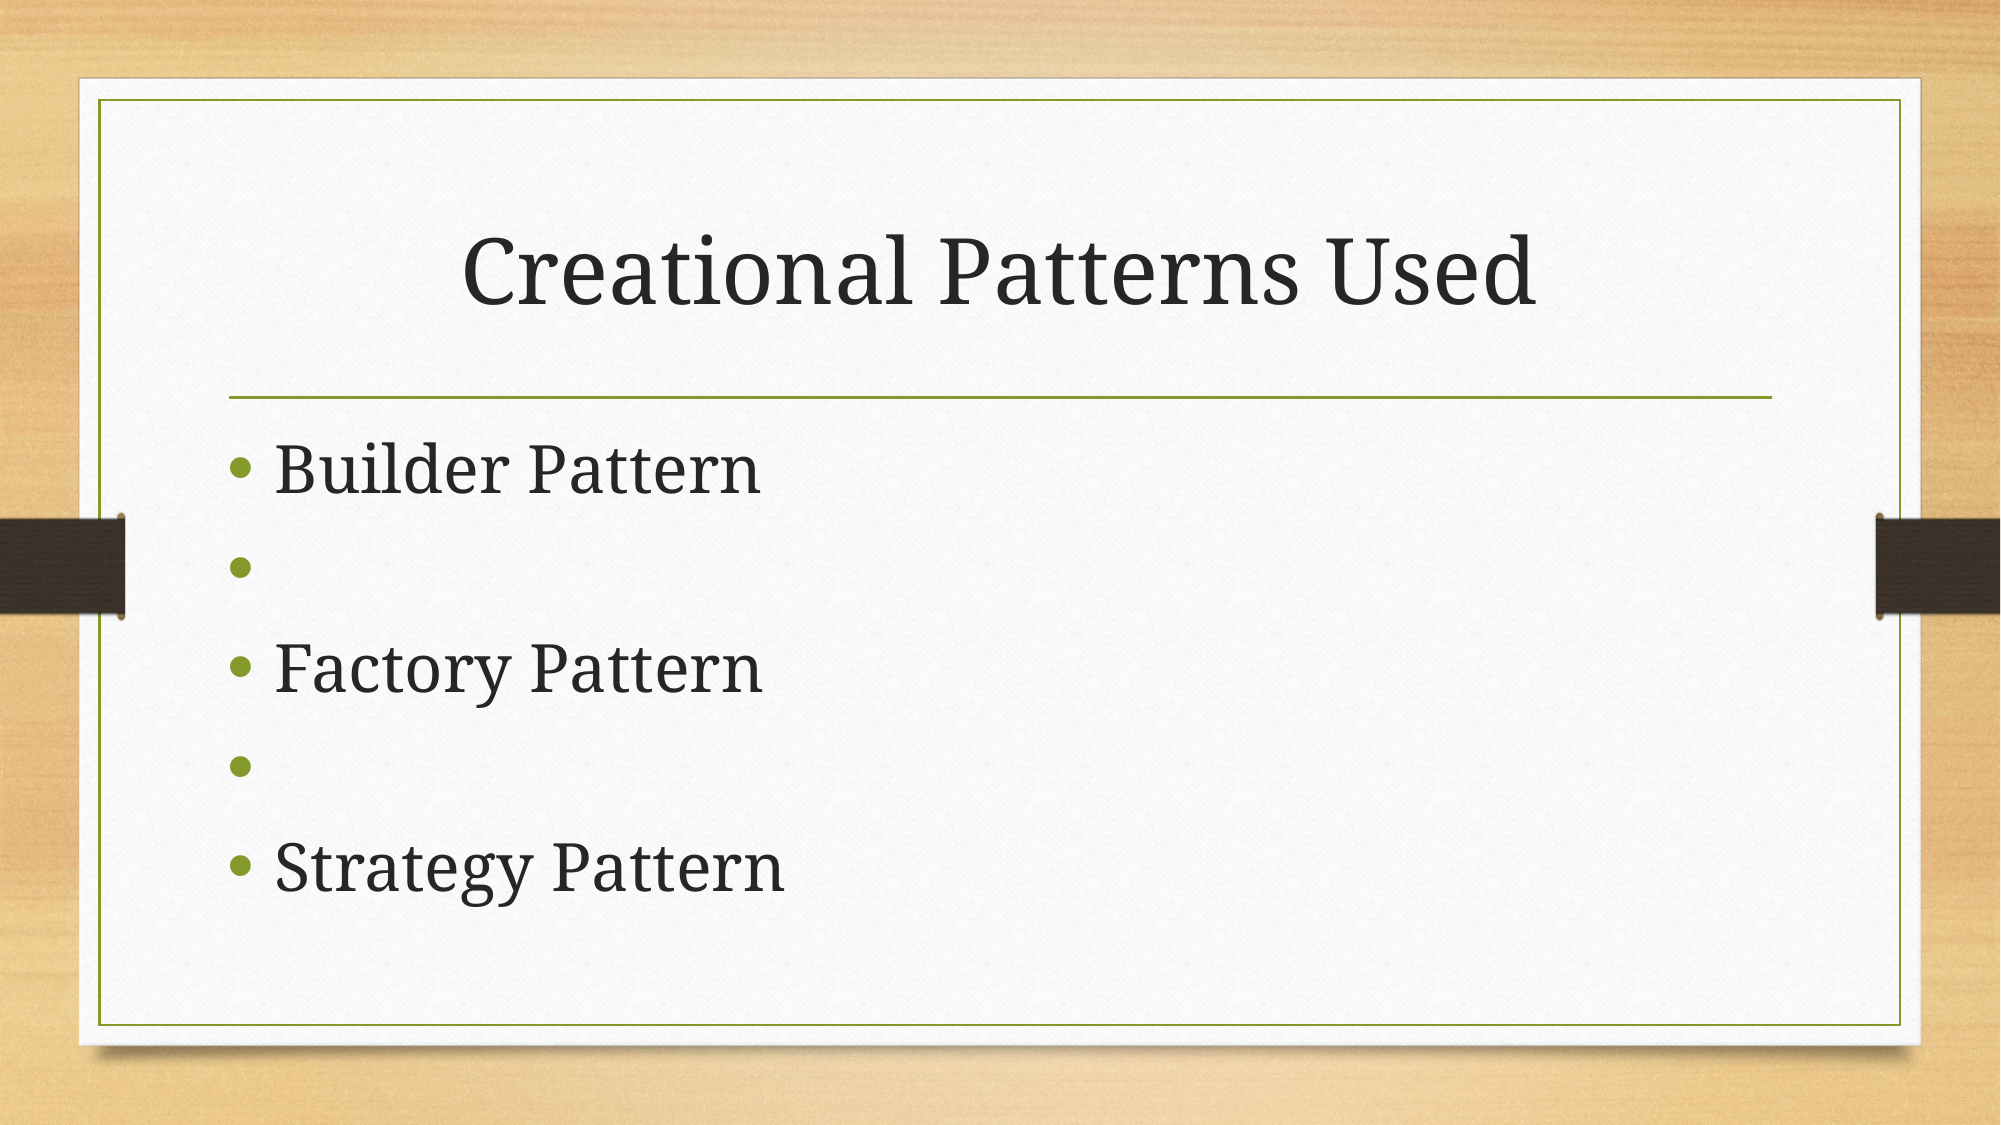

# Creational Patterns Used
Builder Pattern
Factory Pattern
Strategy Pattern